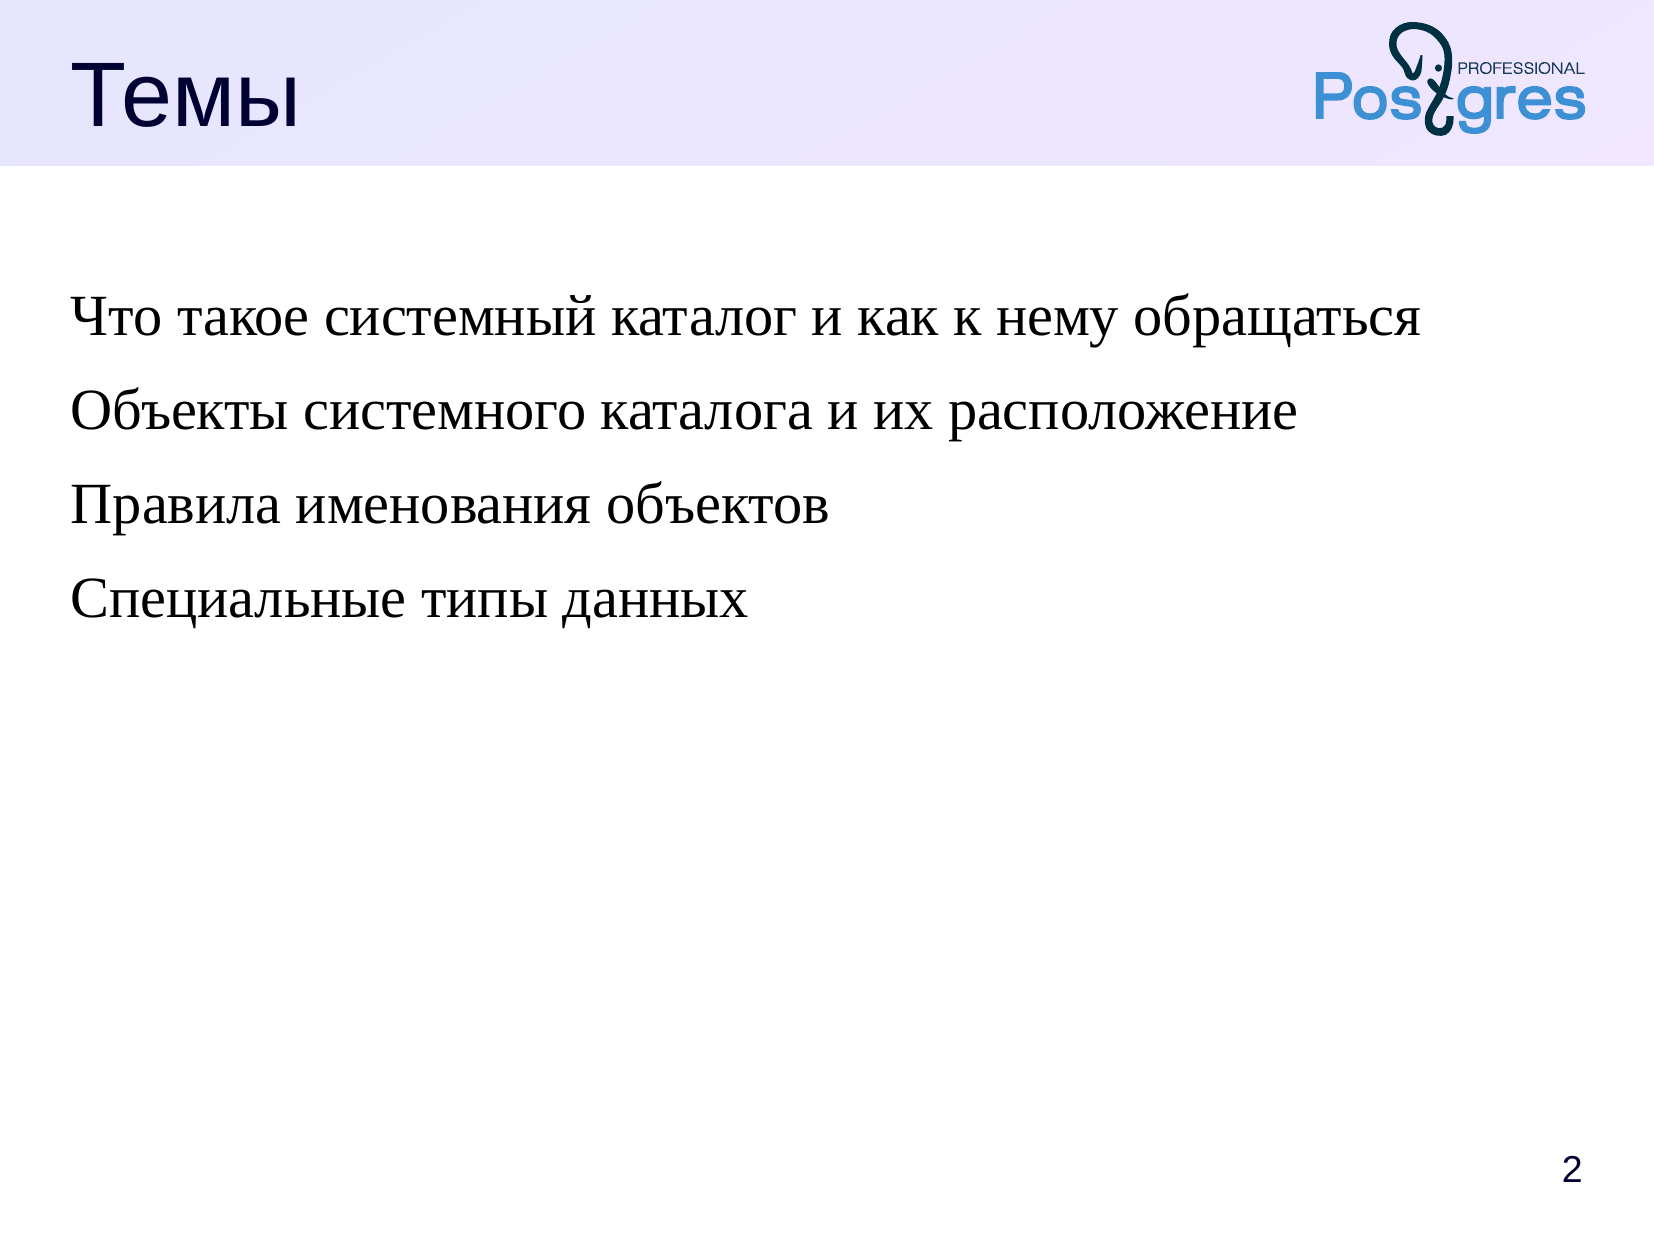

# Темы
Что такое системный каталог и как к нему обращаться
Объекты системного каталога и их расположение
Правила именования объектов
Специальные типы данных